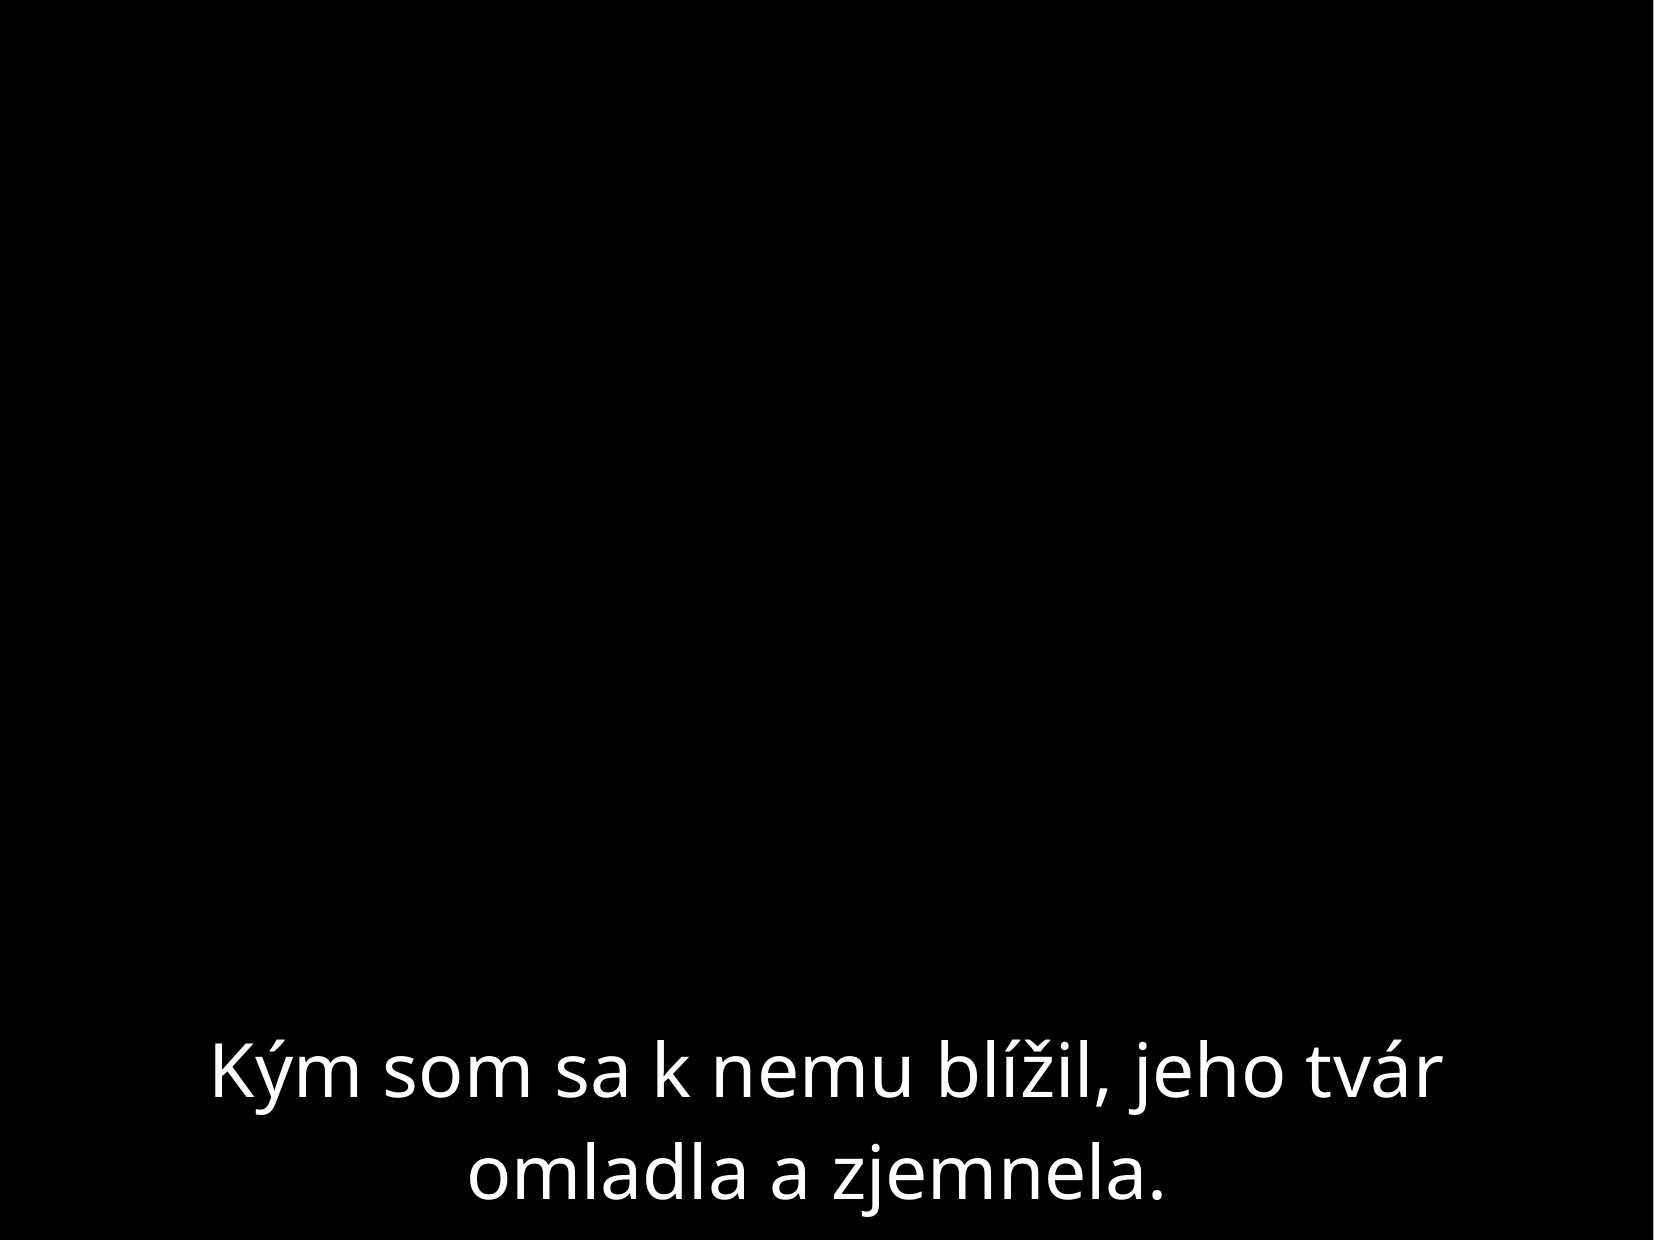

# Kým som sa k nemu blížil, jeho tvár omladla a zjemnela.